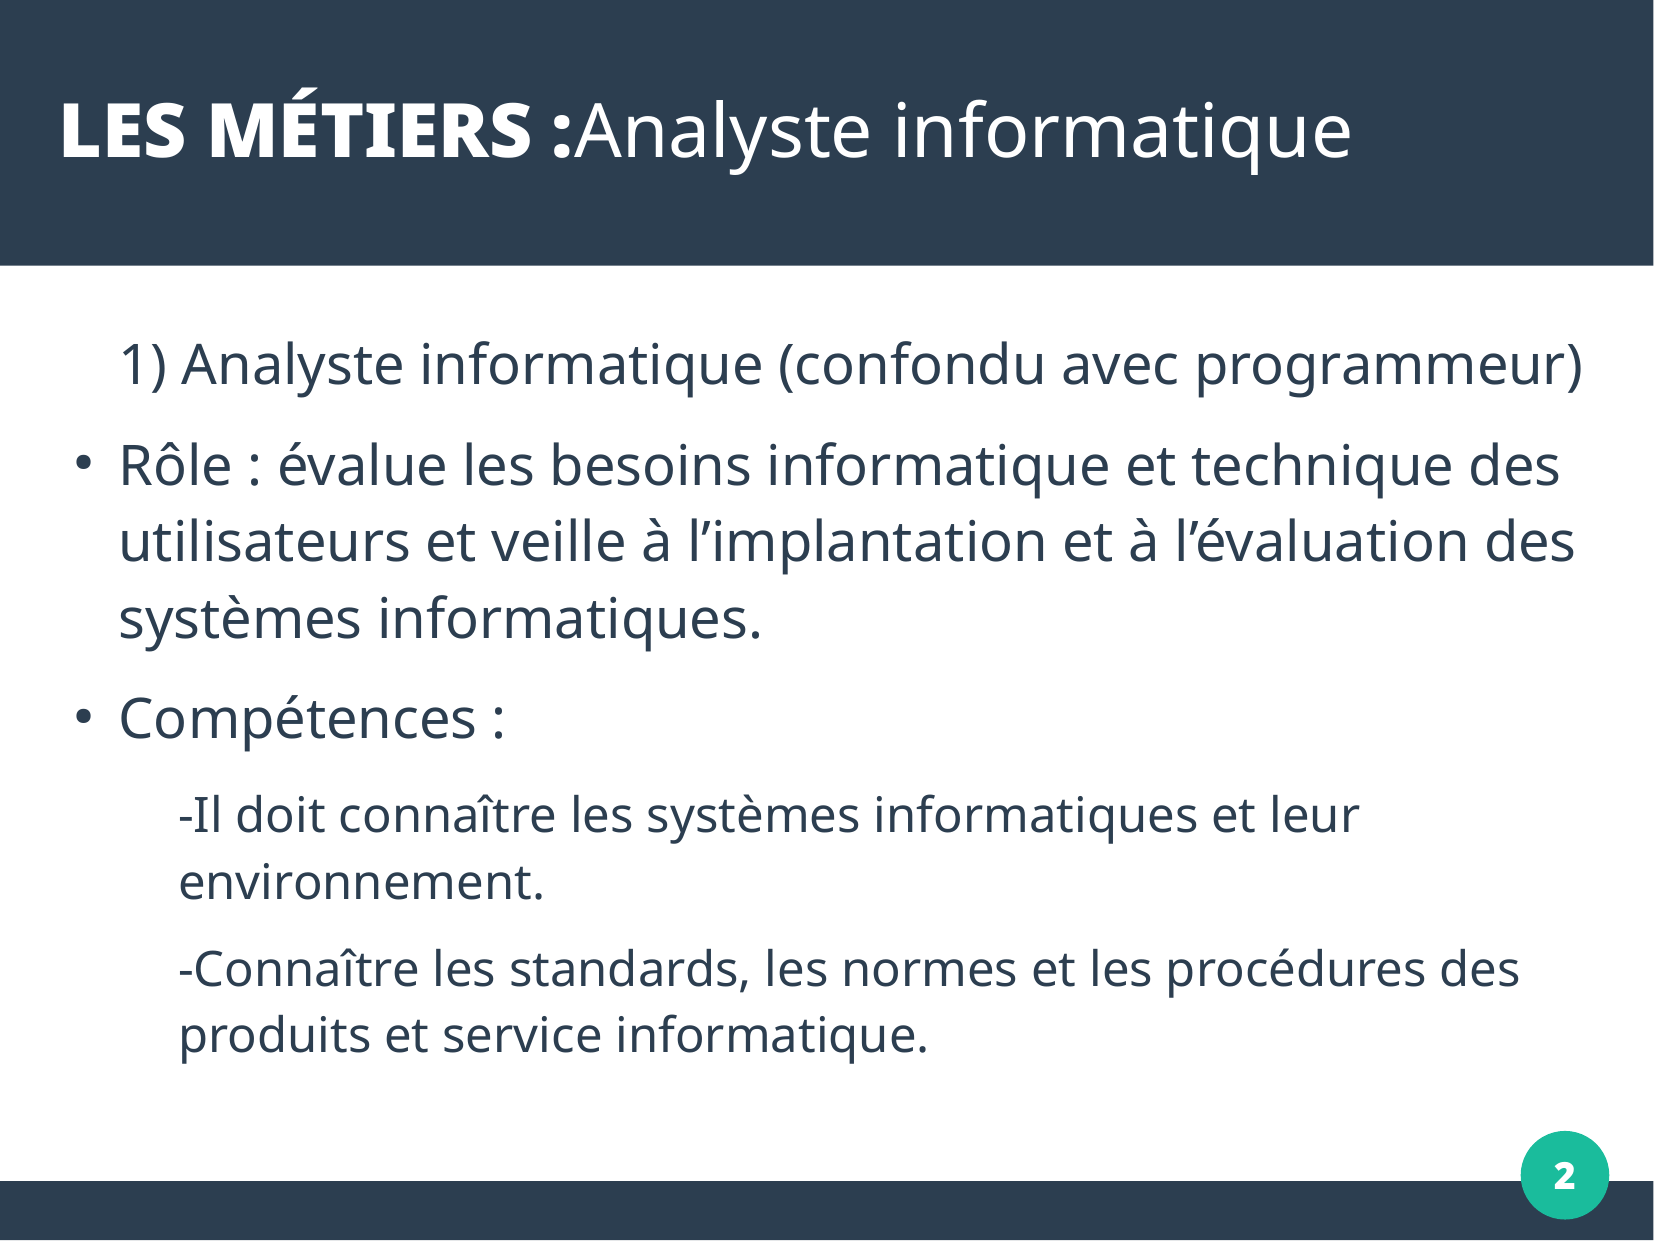

# LES MÉTIERS :Analyste informatique
1) Analyste informatique (confondu avec programmeur)
Rôle : évalue les besoins informatique et technique des utilisateurs et veille à l’implantation et à l’évaluation des systèmes informatiques.
Compétences :
-Il doit connaître les systèmes informatiques et leur environnement.
-Connaître les standards, les normes et les procédures des produits et service informatique.
2